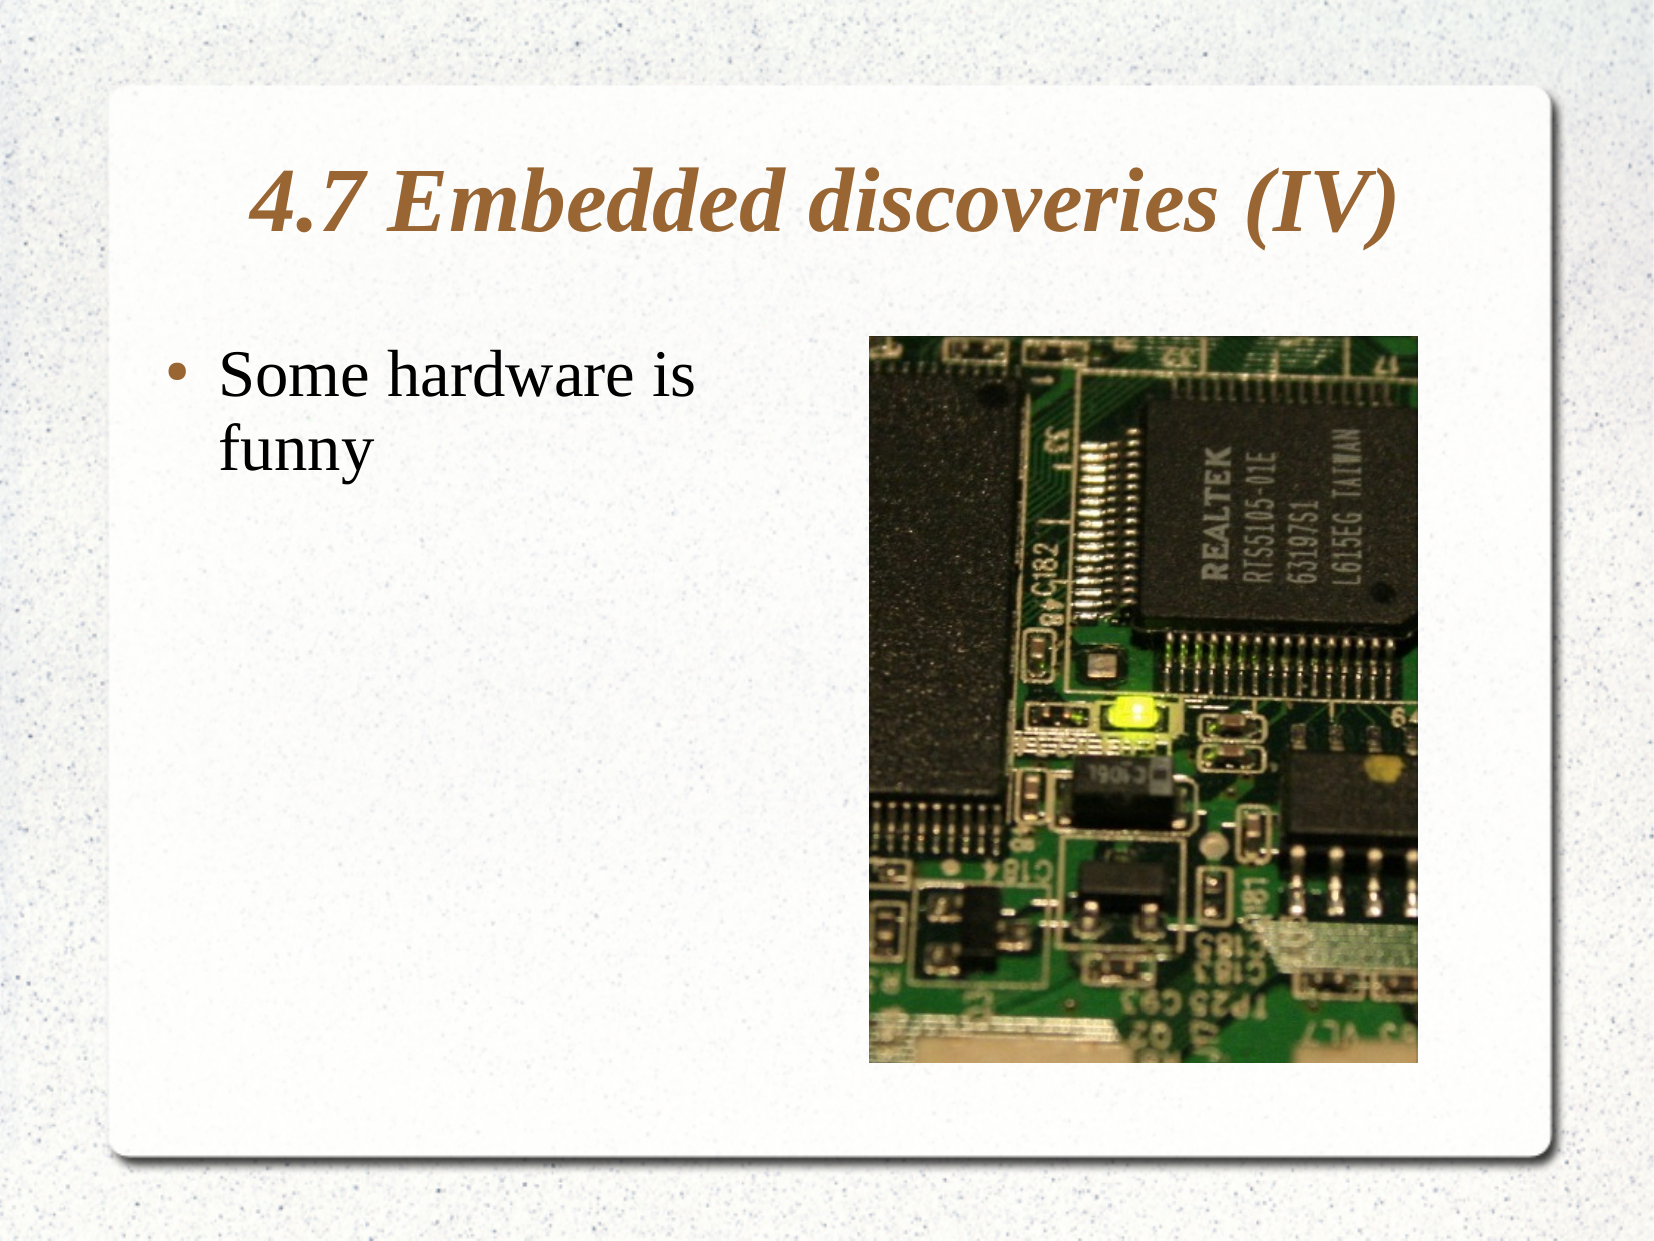

# 4.7 Embedded discoveries (IV)
Some hardware is funny